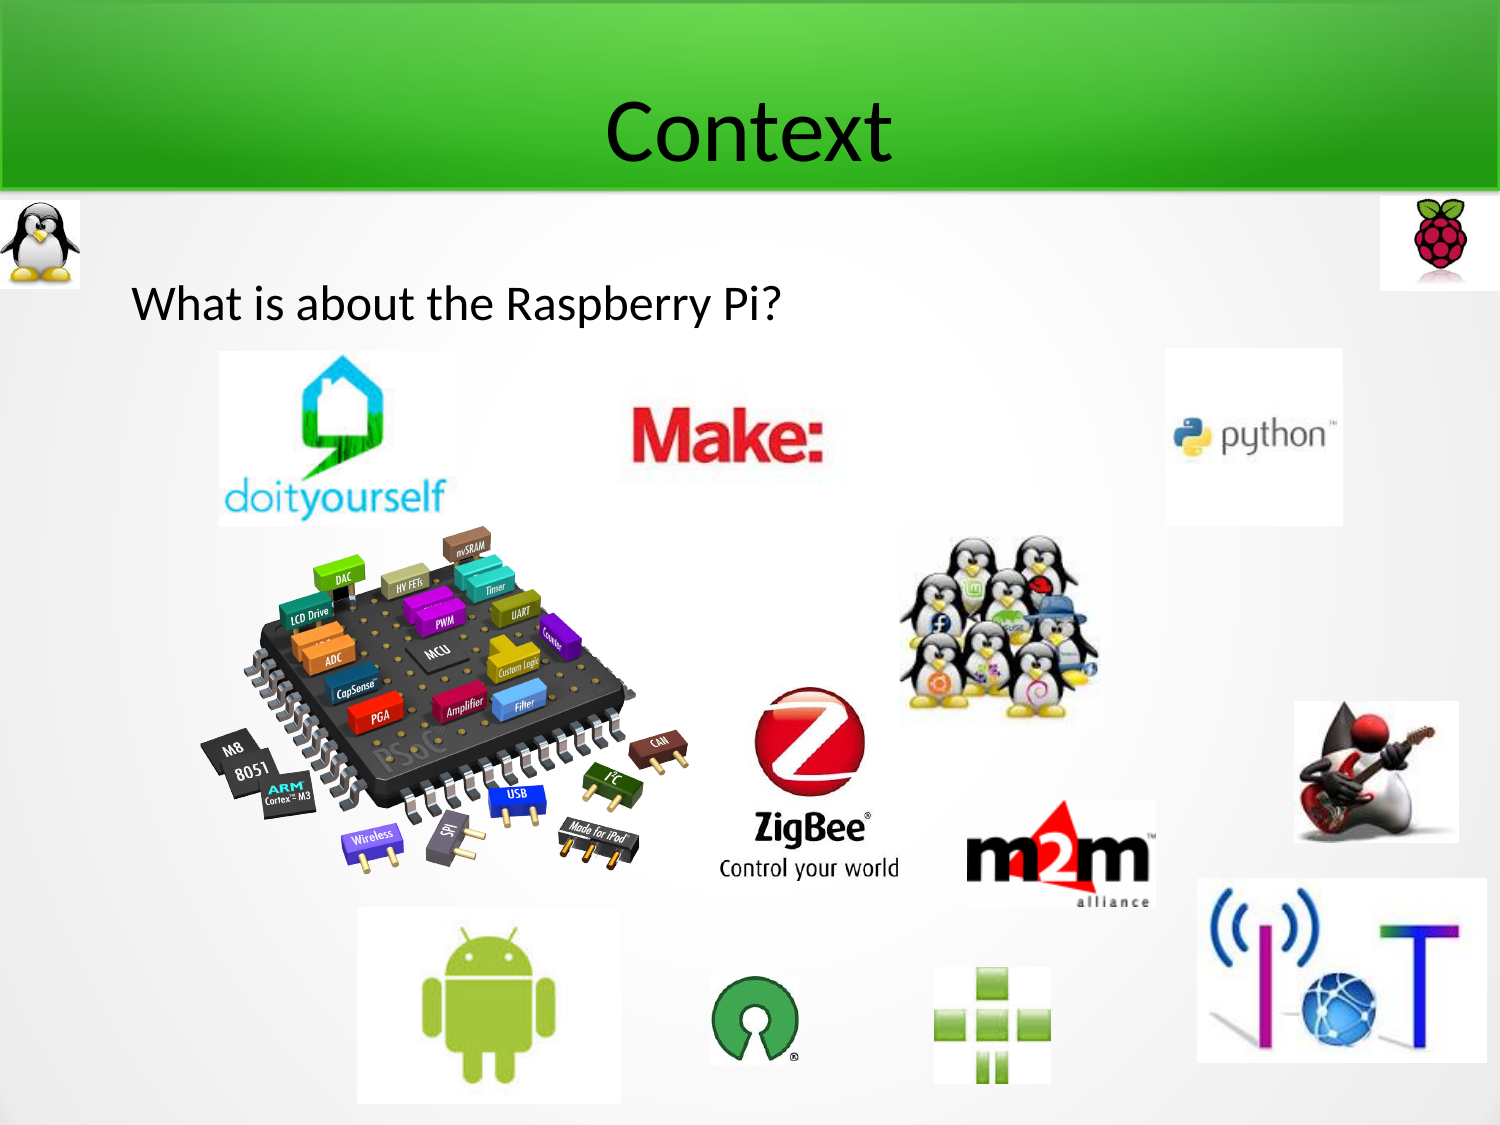

# Context
What is about the Raspberry Pi?